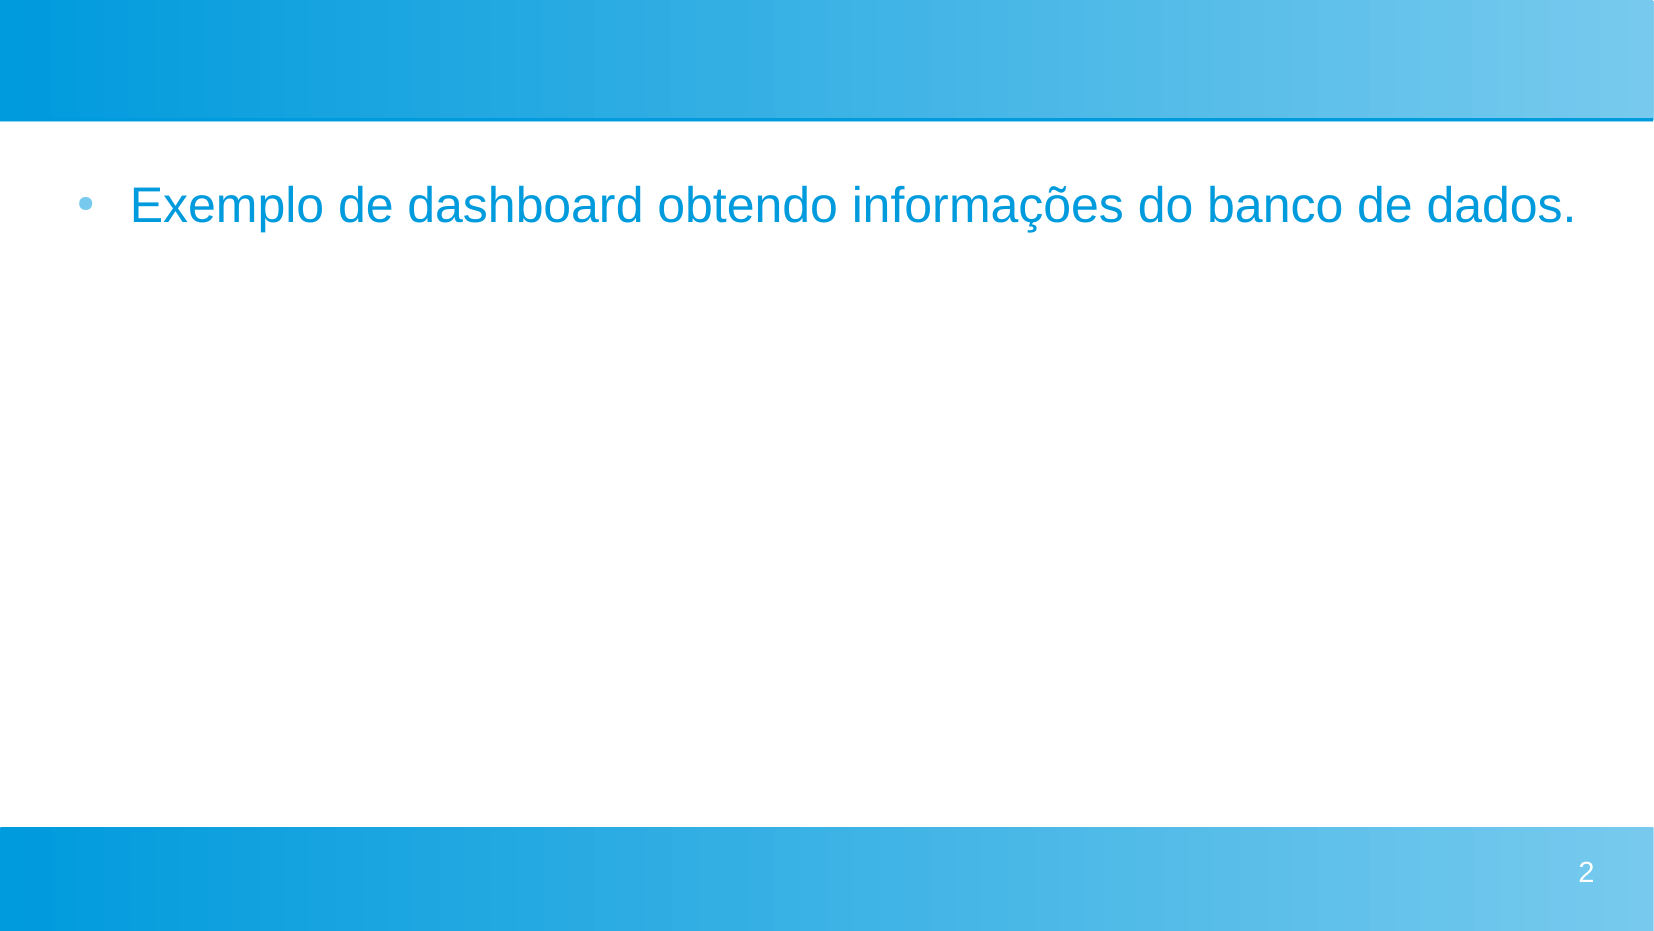

#
Exemplo de dashboard obtendo informações do banco de dados.
2